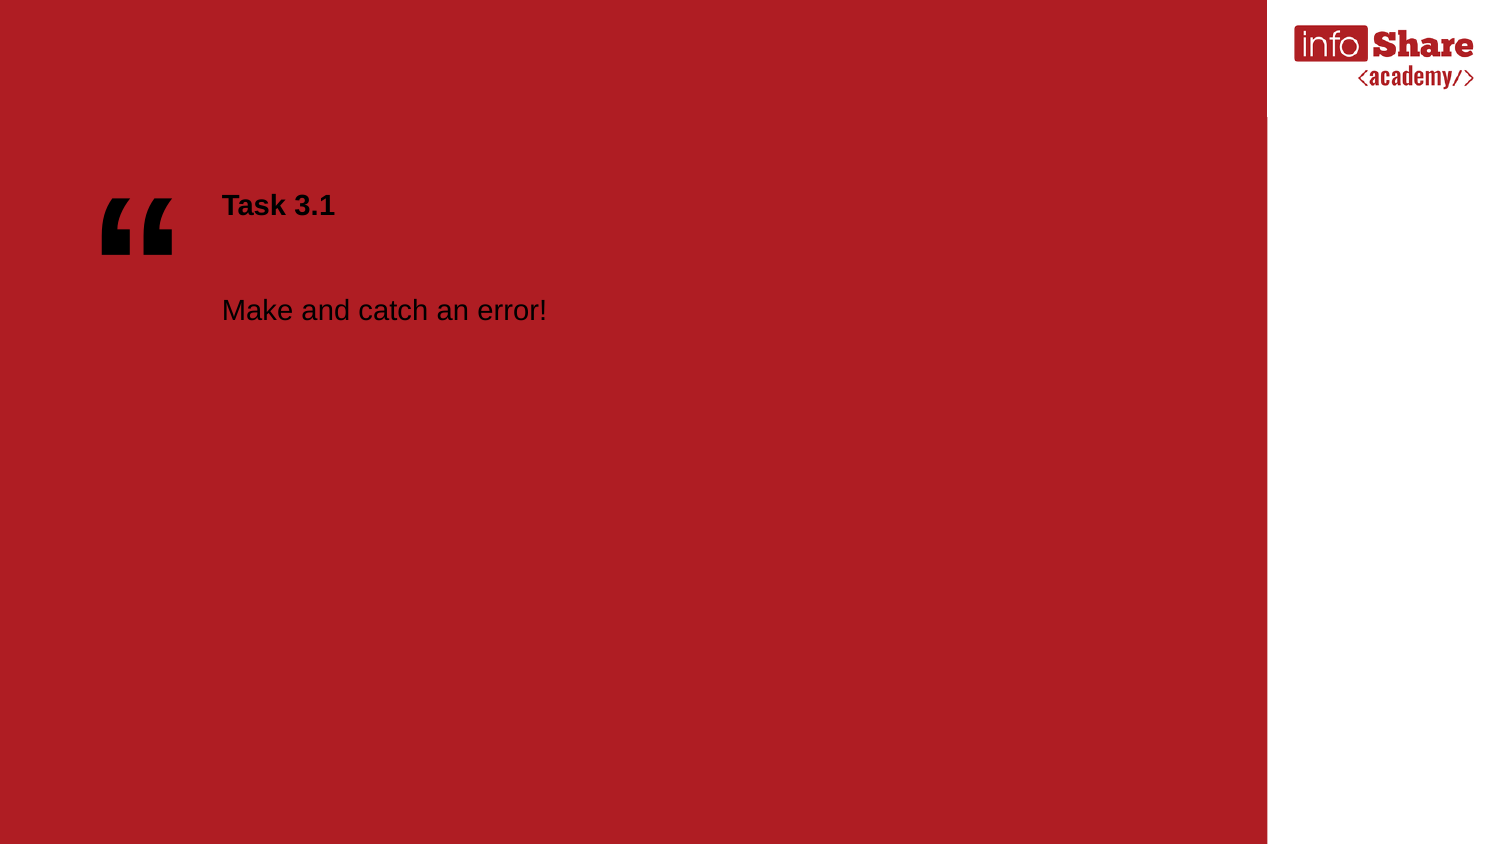

# Task 3.1
Make and catch an error!